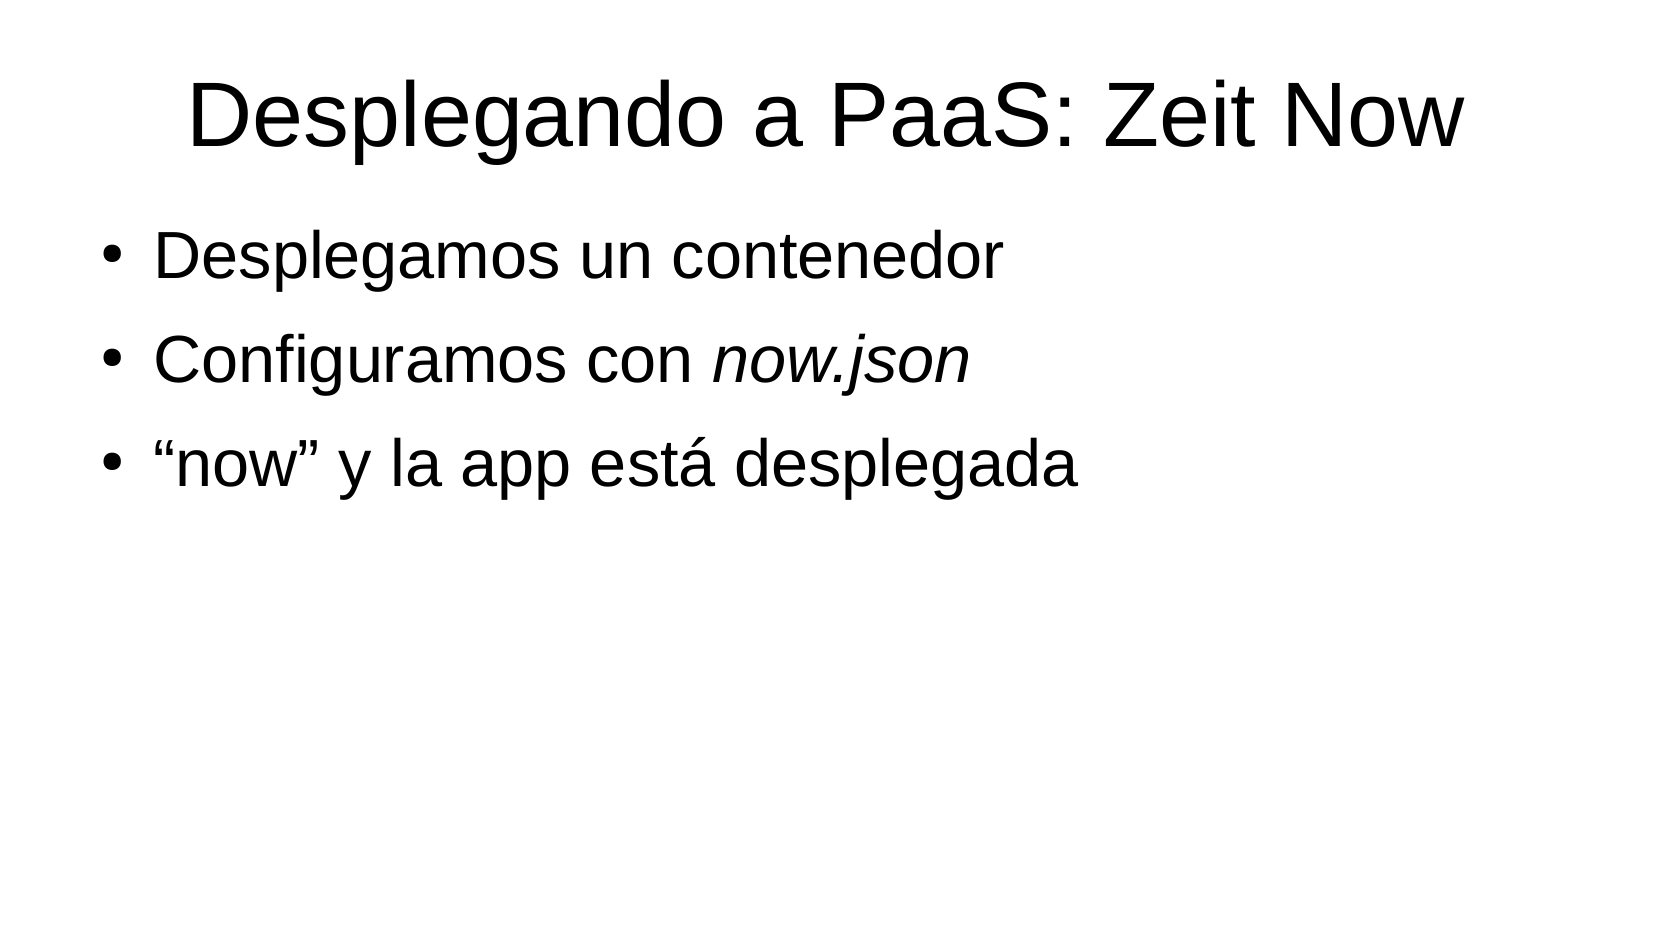

# Desplegando a PaaS: Zeit Now
Desplegamos un contenedor
Configuramos con now.json
“now” y la app está desplegada